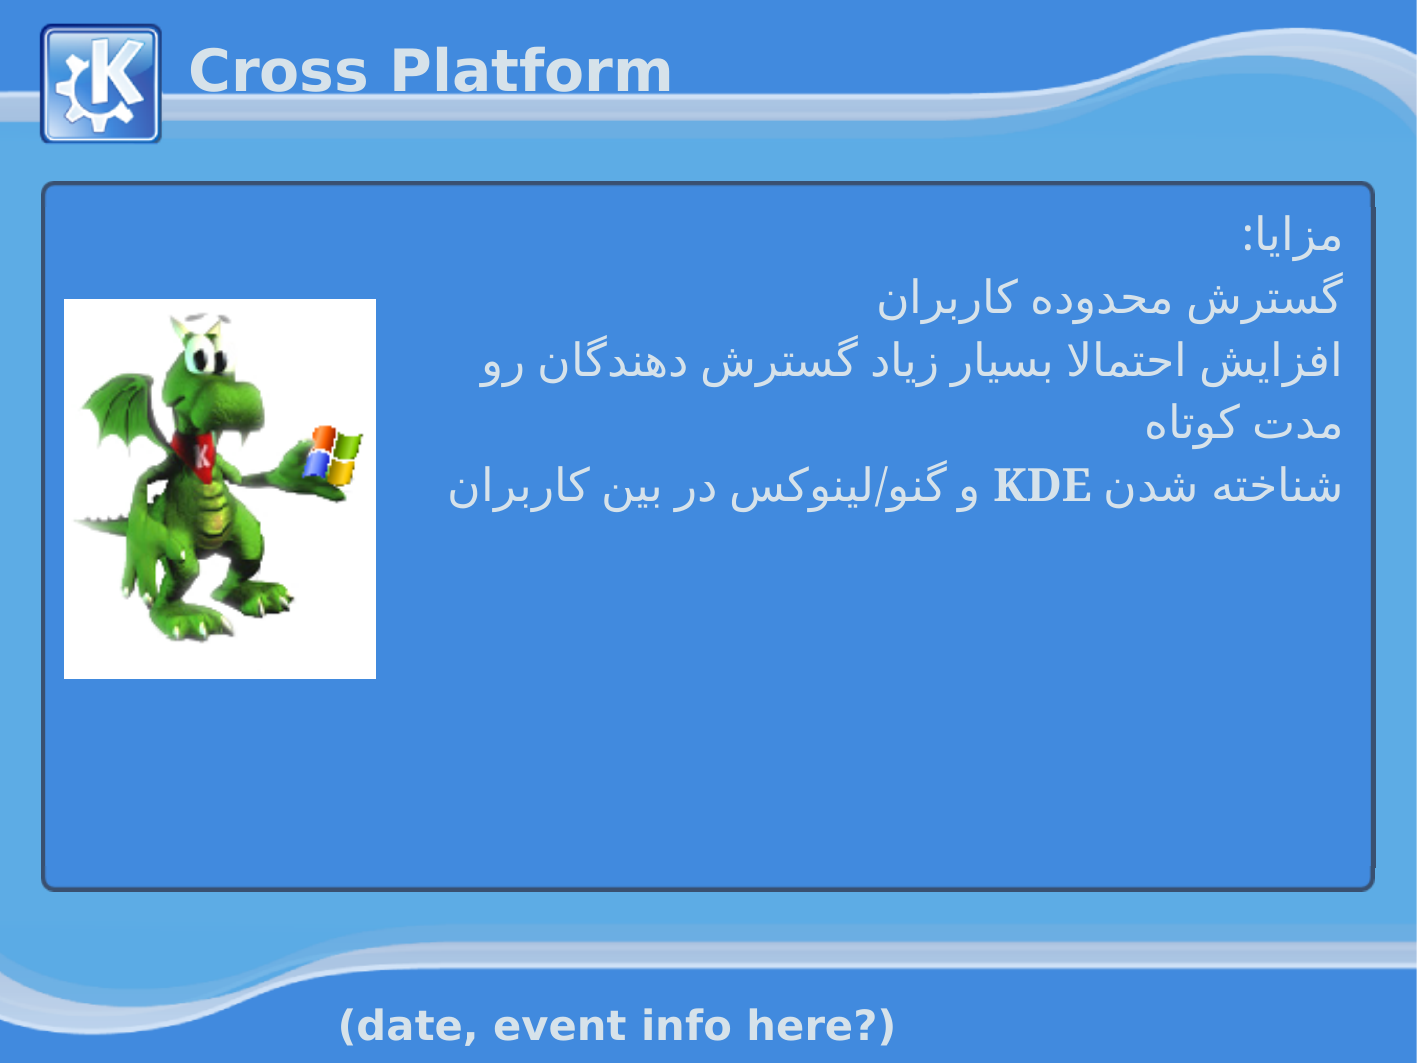

Cross Platform
مزایا:
گسترش محدوده کاربران
افزایش احتمالا بسیار زیاد گسترش دهندگان رو مدت کوتاه
شناخته شدن KDE و گنو/لینوکس در بین کاربران